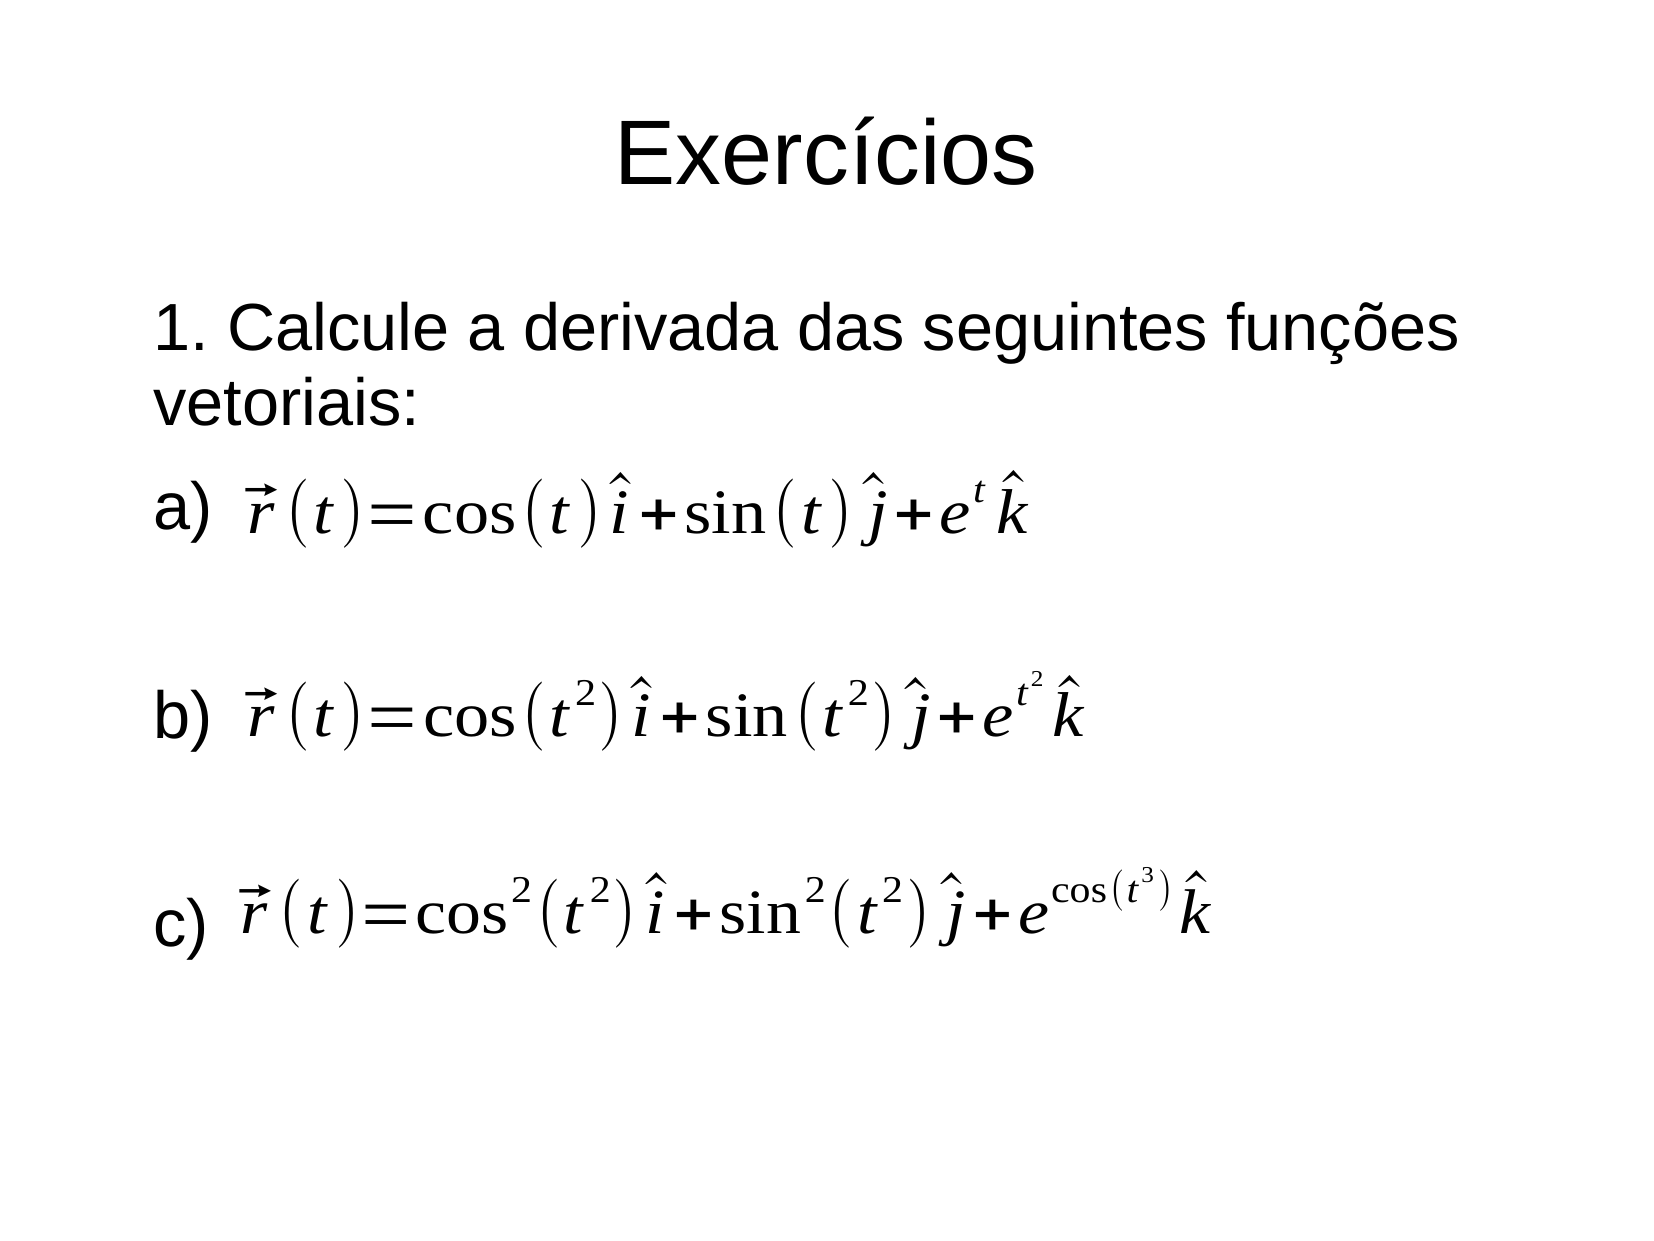

# Exercícios
1. Calcule a derivada das seguintes funções vetoriais:
a)
b)
c)